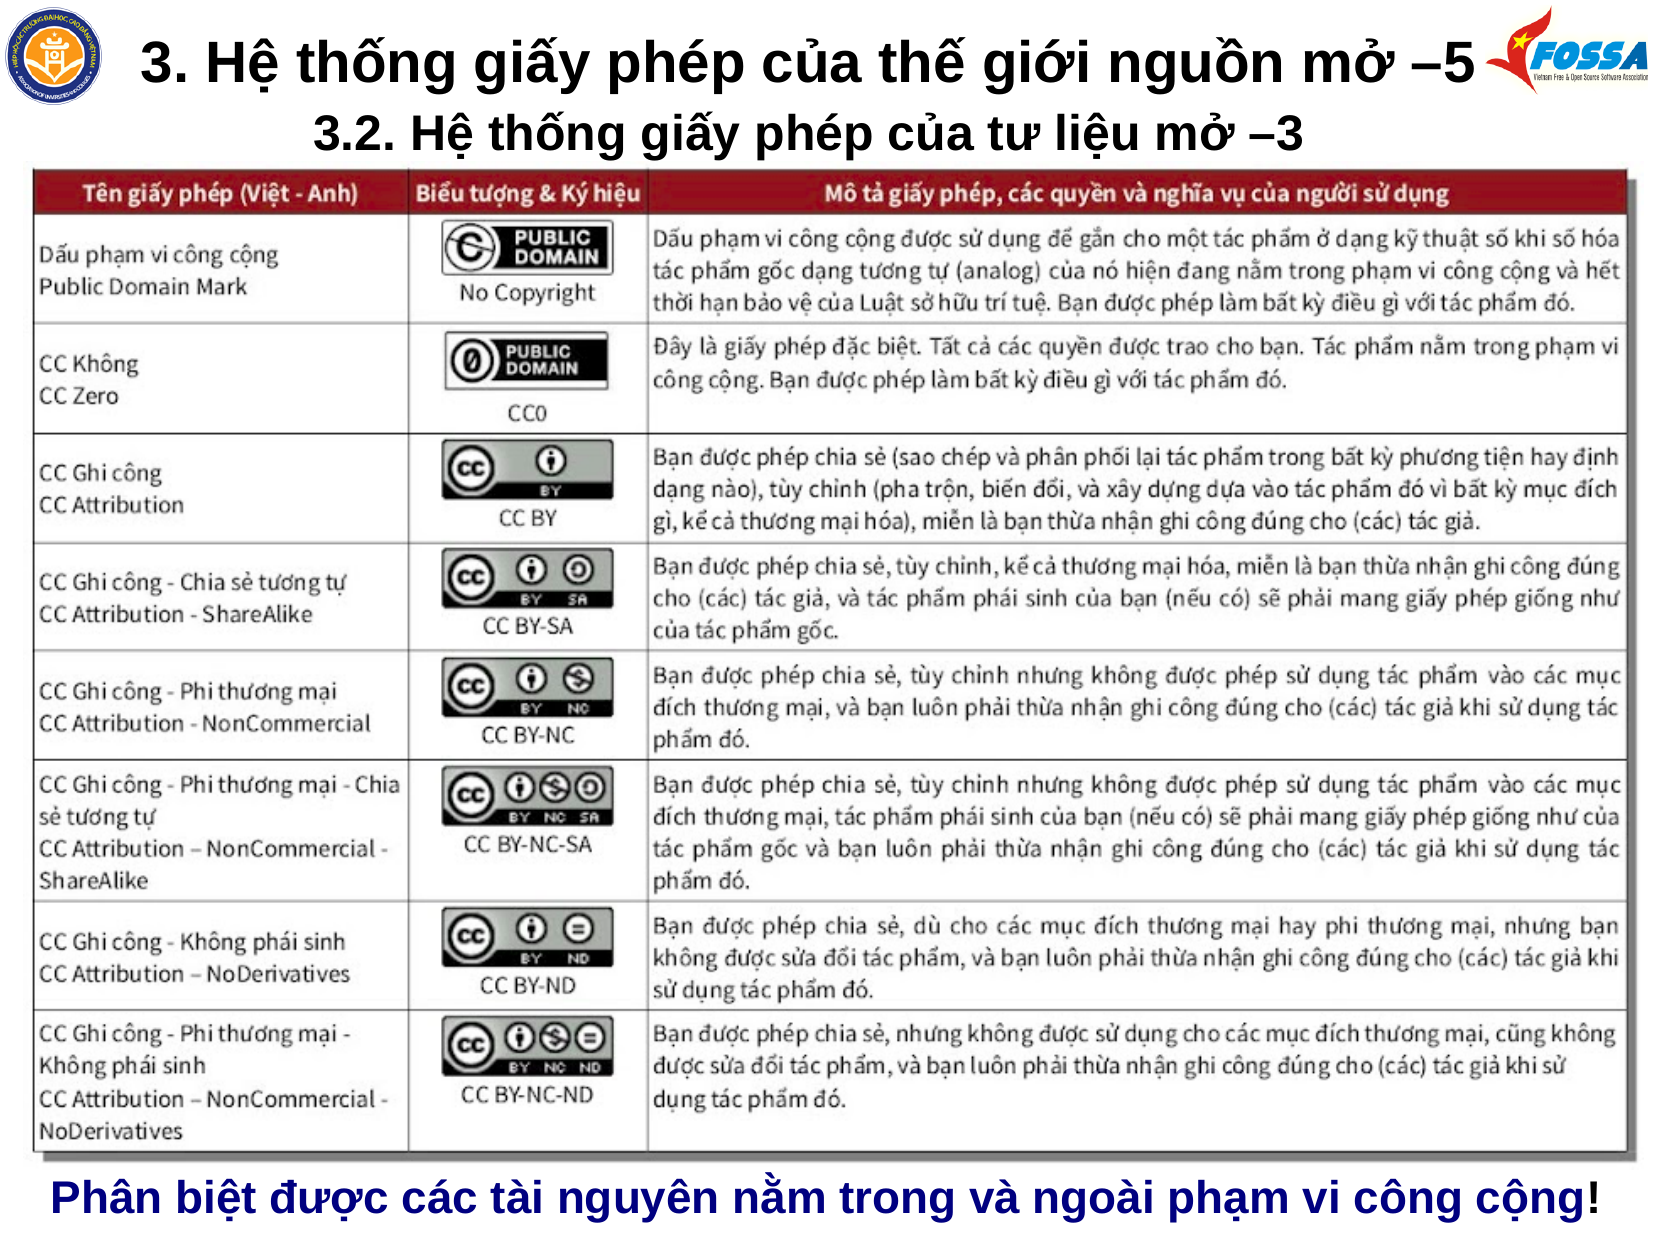

# 3. Hệ thống giấy phép của thế giới nguồn mở –5 3.2. Hệ thống giấy phép của tư liệu mở –3
Phân biệt được các tài nguyên nằm trong và ngoài phạm vi công cộng!